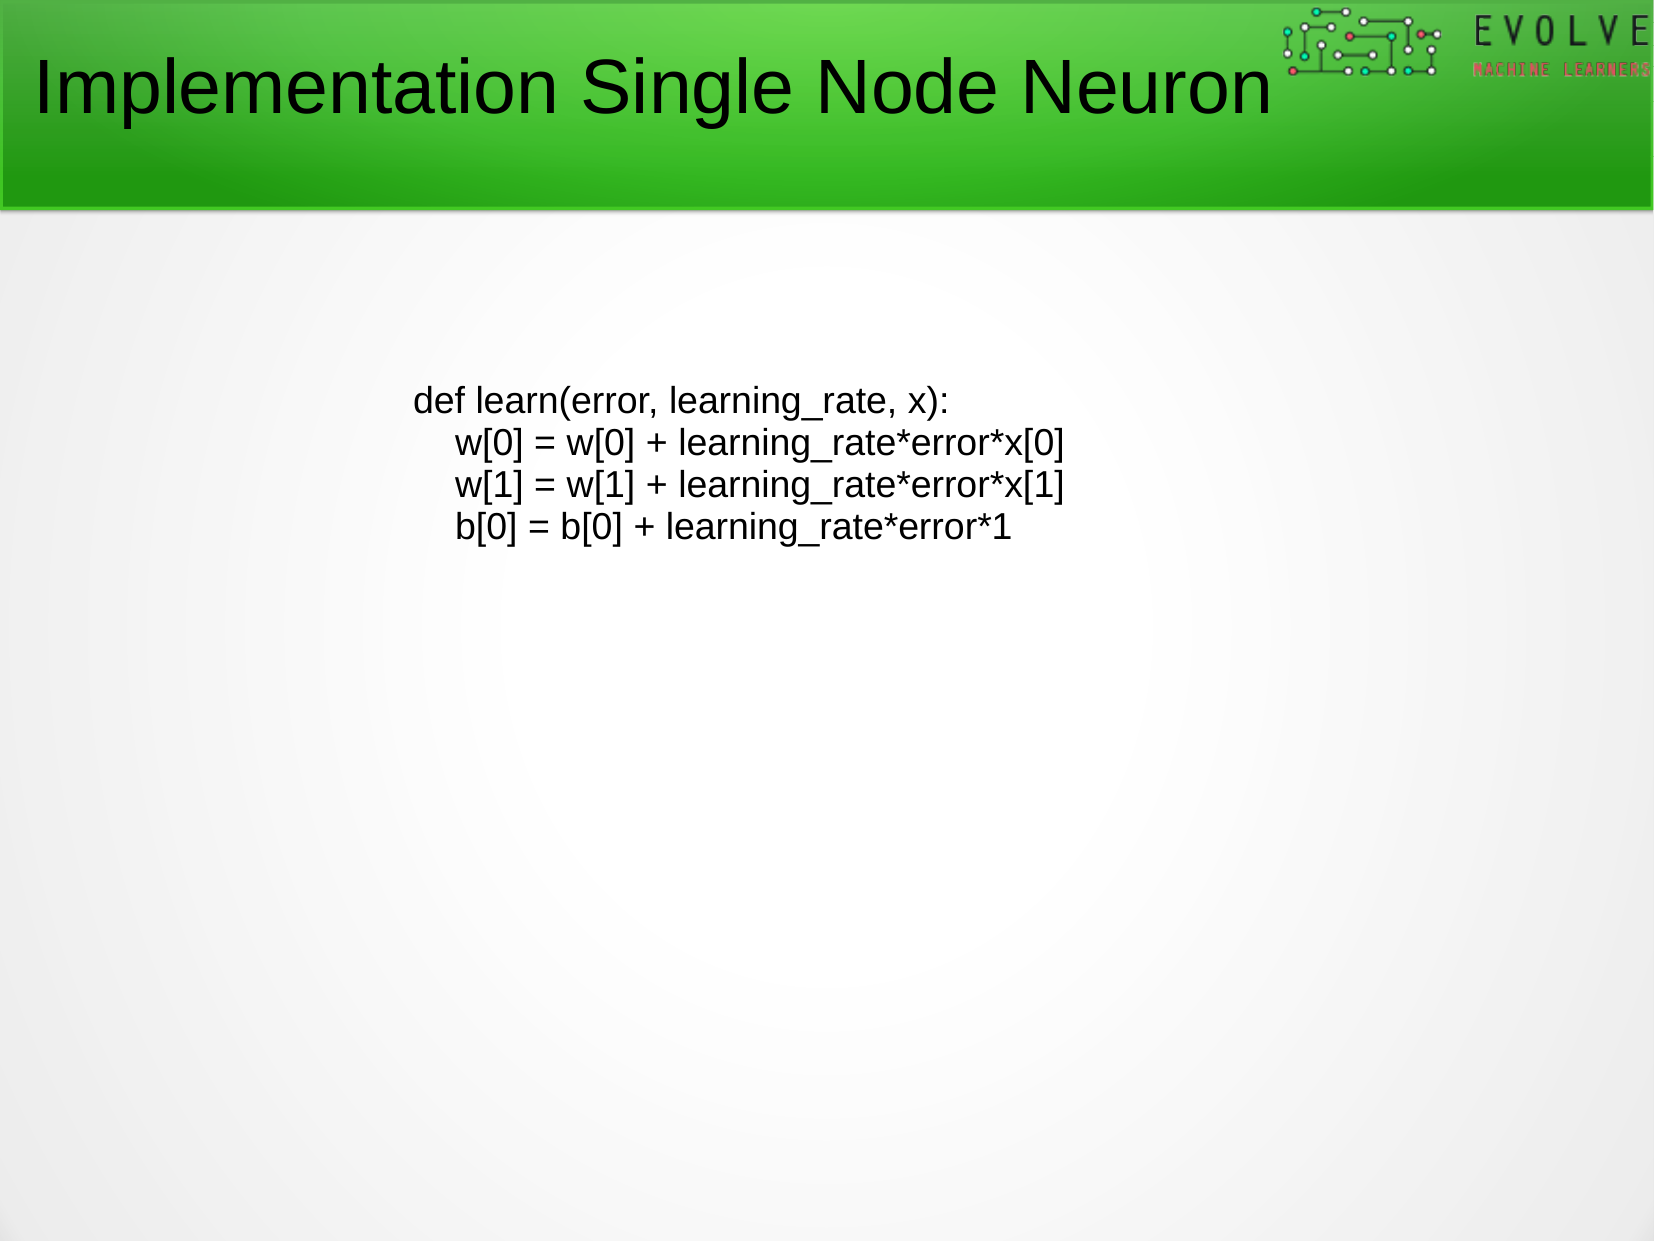

Implementation Single Node Neuron
def learn(error, learning_rate, x):
 w[0] = w[0] + learning_rate*error*x[0]
 w[1] = w[1] + learning_rate*error*x[1]
 b[0] = b[0] + learning_rate*error*1